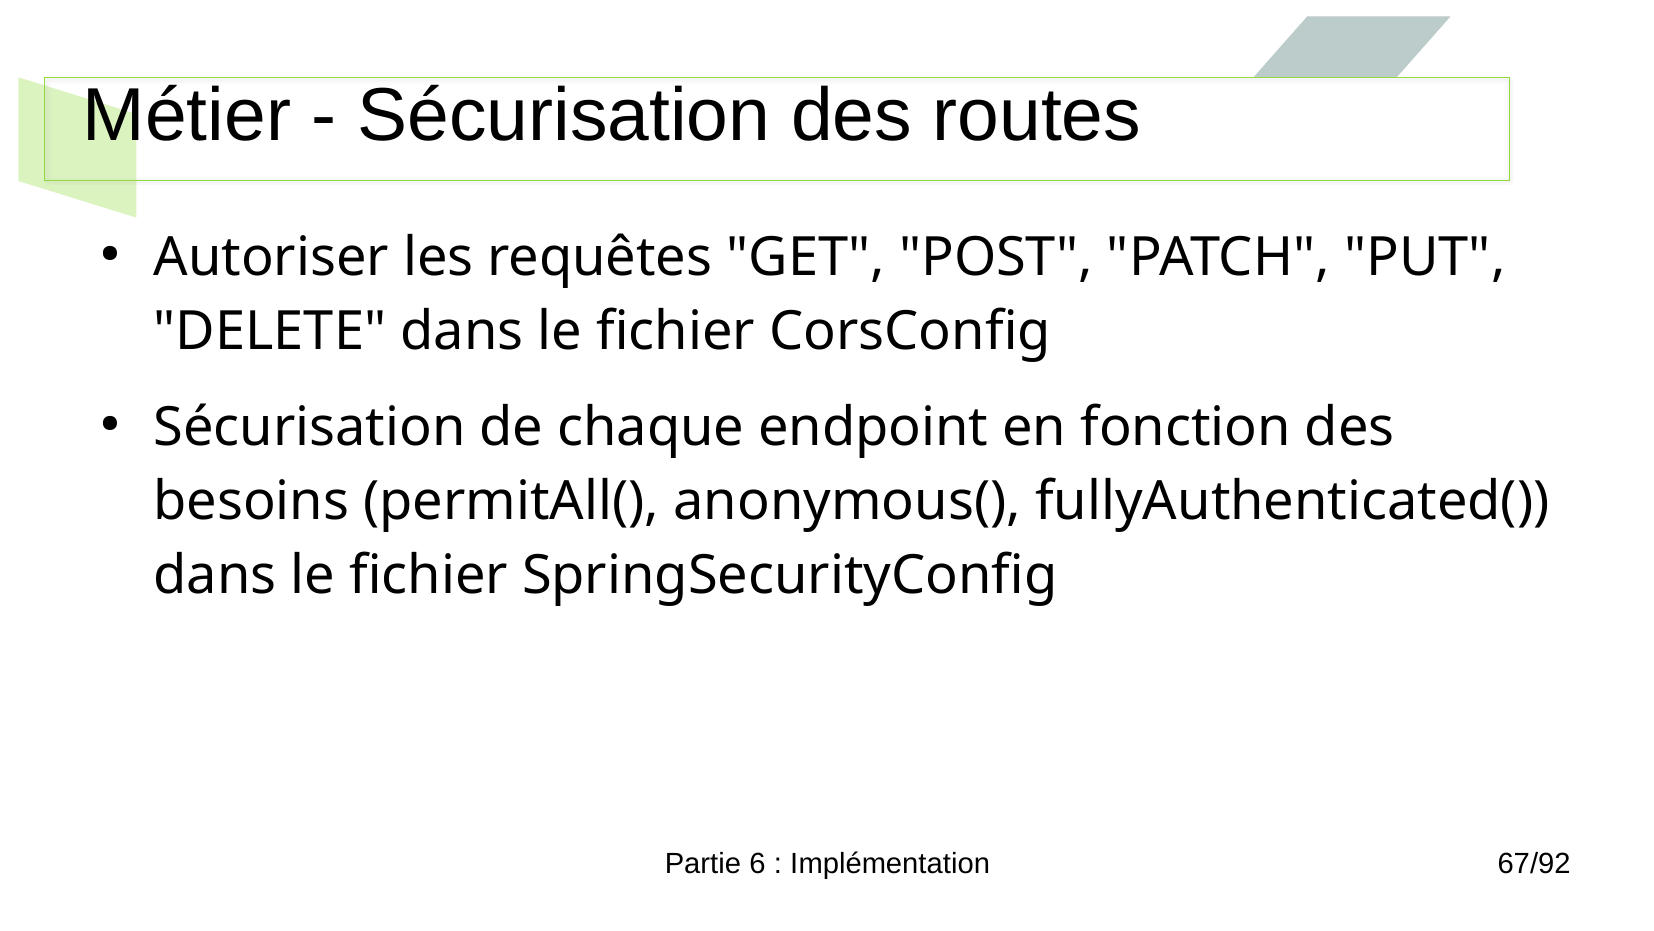

# Métier - Sécurisation des routes
Autoriser les requêtes "GET", "POST", "PATCH", "PUT", "DELETE" dans le fichier CorsConfig
Sécurisation de chaque endpoint en fonction des besoins (permitAll(), anonymous(), fullyAuthenticated()) dans le fichier SpringSecurityConfig
Partie 6 : Implémentation
67